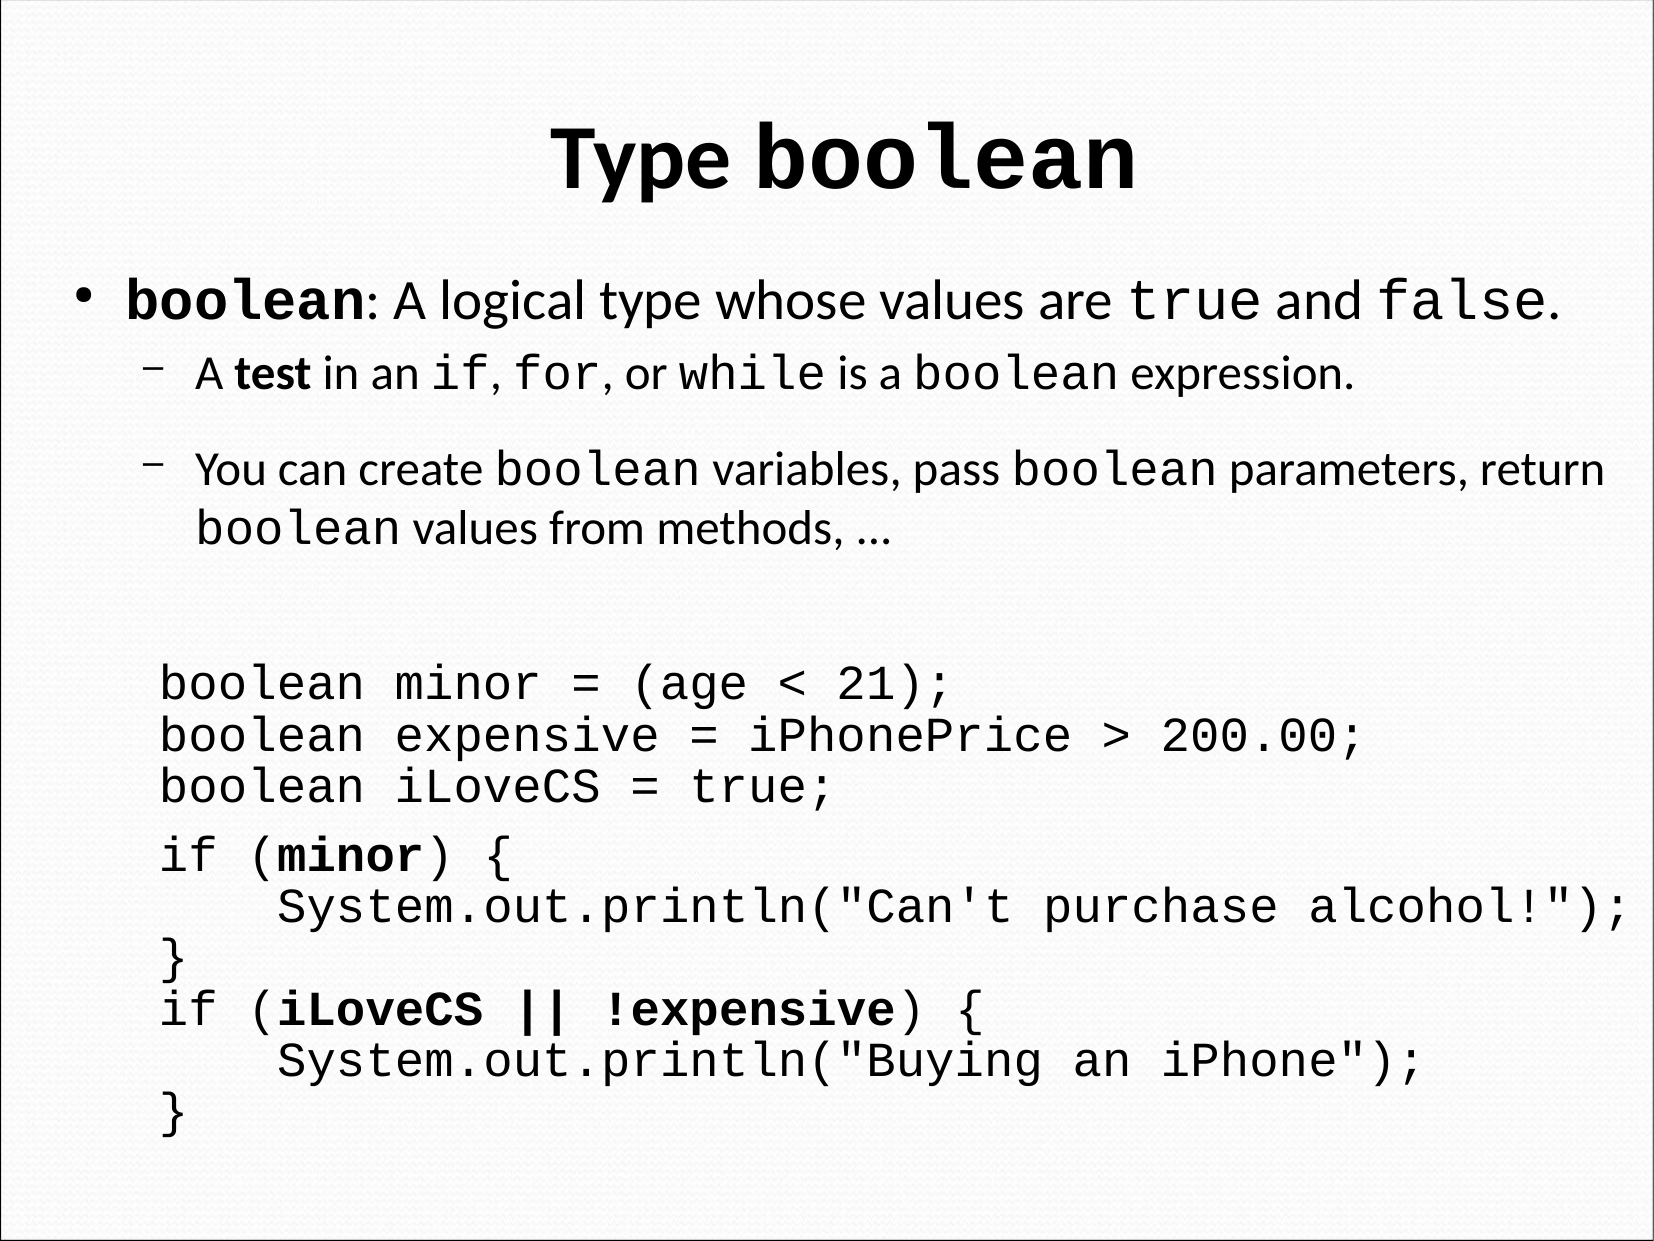

# Type boolean
boolean: A logical type whose values are true and false.
A test in an if, for, or while is a boolean expression.
You can create boolean variables, pass boolean parameters, return boolean values from methods, ...
	boolean minor = (age < 21);
	boolean expensive = iPhonePrice > 200.00;
	boolean iLoveCS = true;
	if (minor) {
	 System.out.println("Can't purchase alcohol!");
	}
	if (iLoveCS || !expensive) {
	 System.out.println("Buying an iPhone");
	}